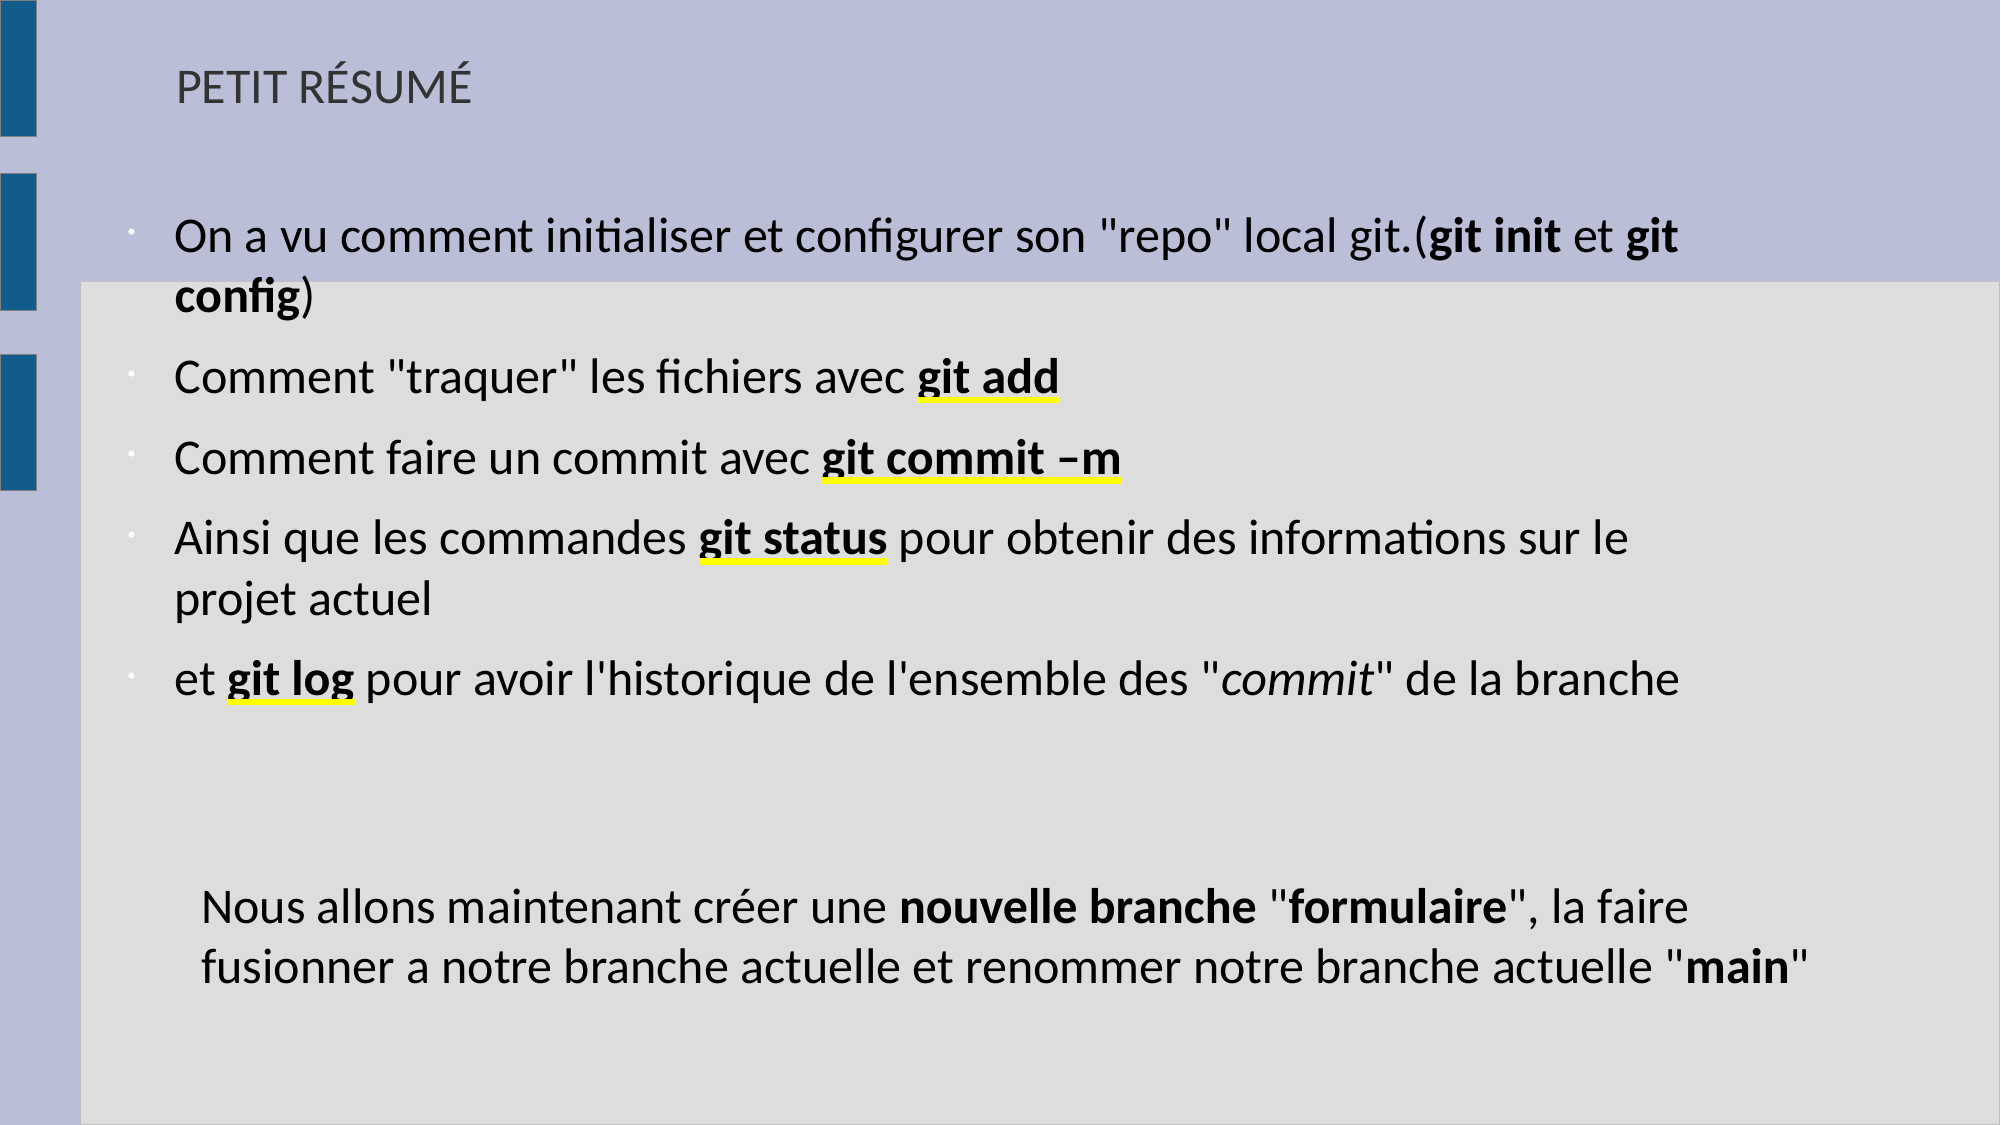

# PETIT RÉSUMÉ
On a vu comment initialiser et configurer son "repo" local git.(git init et git config)
Comment "traquer" les fichiers avec git add
Comment faire un commit avec git commit –m
Ainsi que les commandes git status pour obtenir des informations sur le projet actuel
et git log pour avoir l'historique de l'ensemble des "commit" de la branche
Nous allons maintenant créer une nouvelle branche "formulaire", la faire fusionner a notre branche actuelle et renommer notre branche actuelle "main"